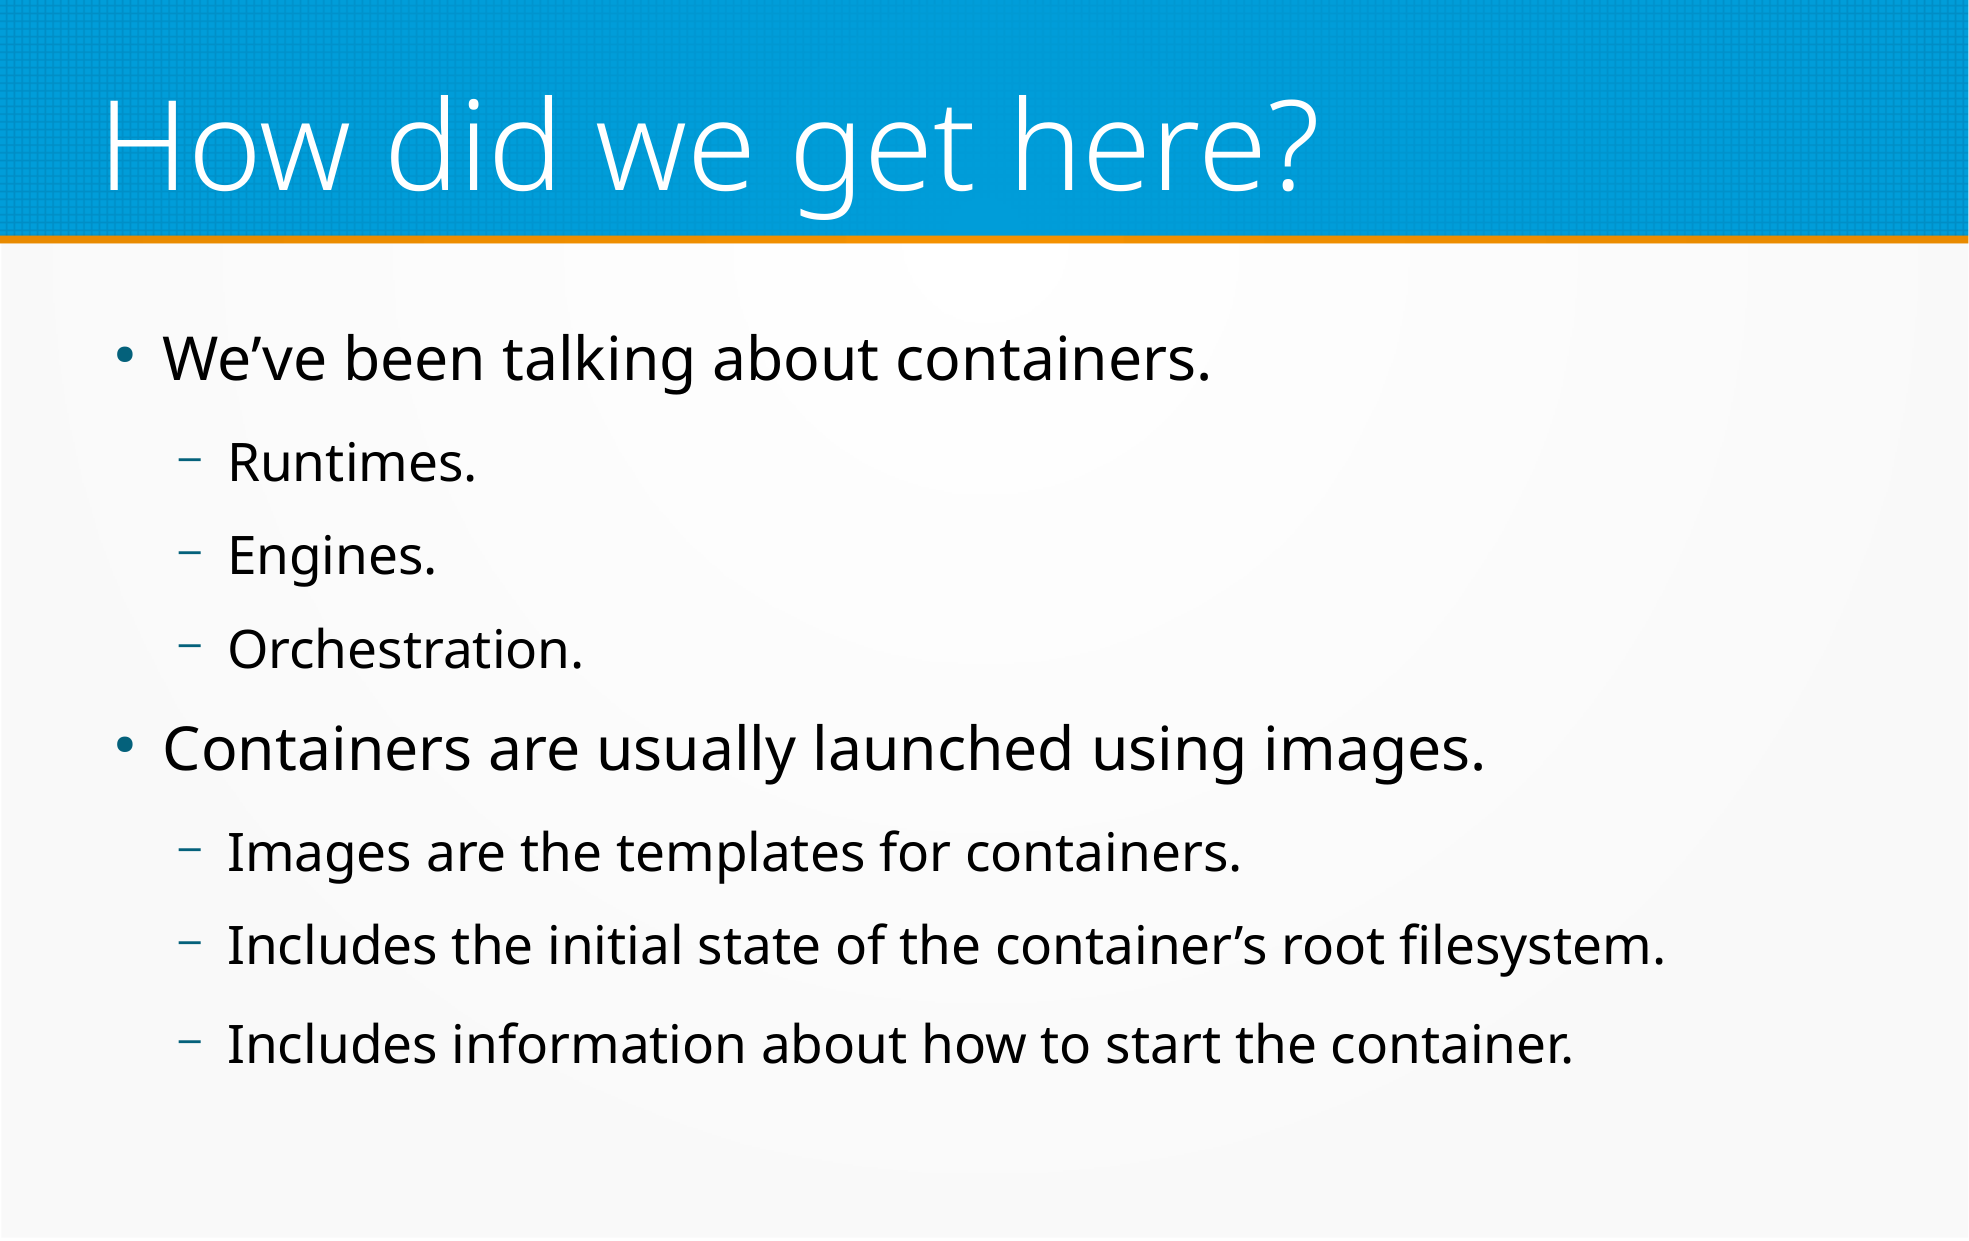

# How did we get here?
We’ve been talking about containers.
Runtimes.
Engines.
Orchestration.
Containers are usually launched using images.
Images are the templates for containers.
Includes the initial state of the container’s root filesystem.
Includes information about how to start the container.